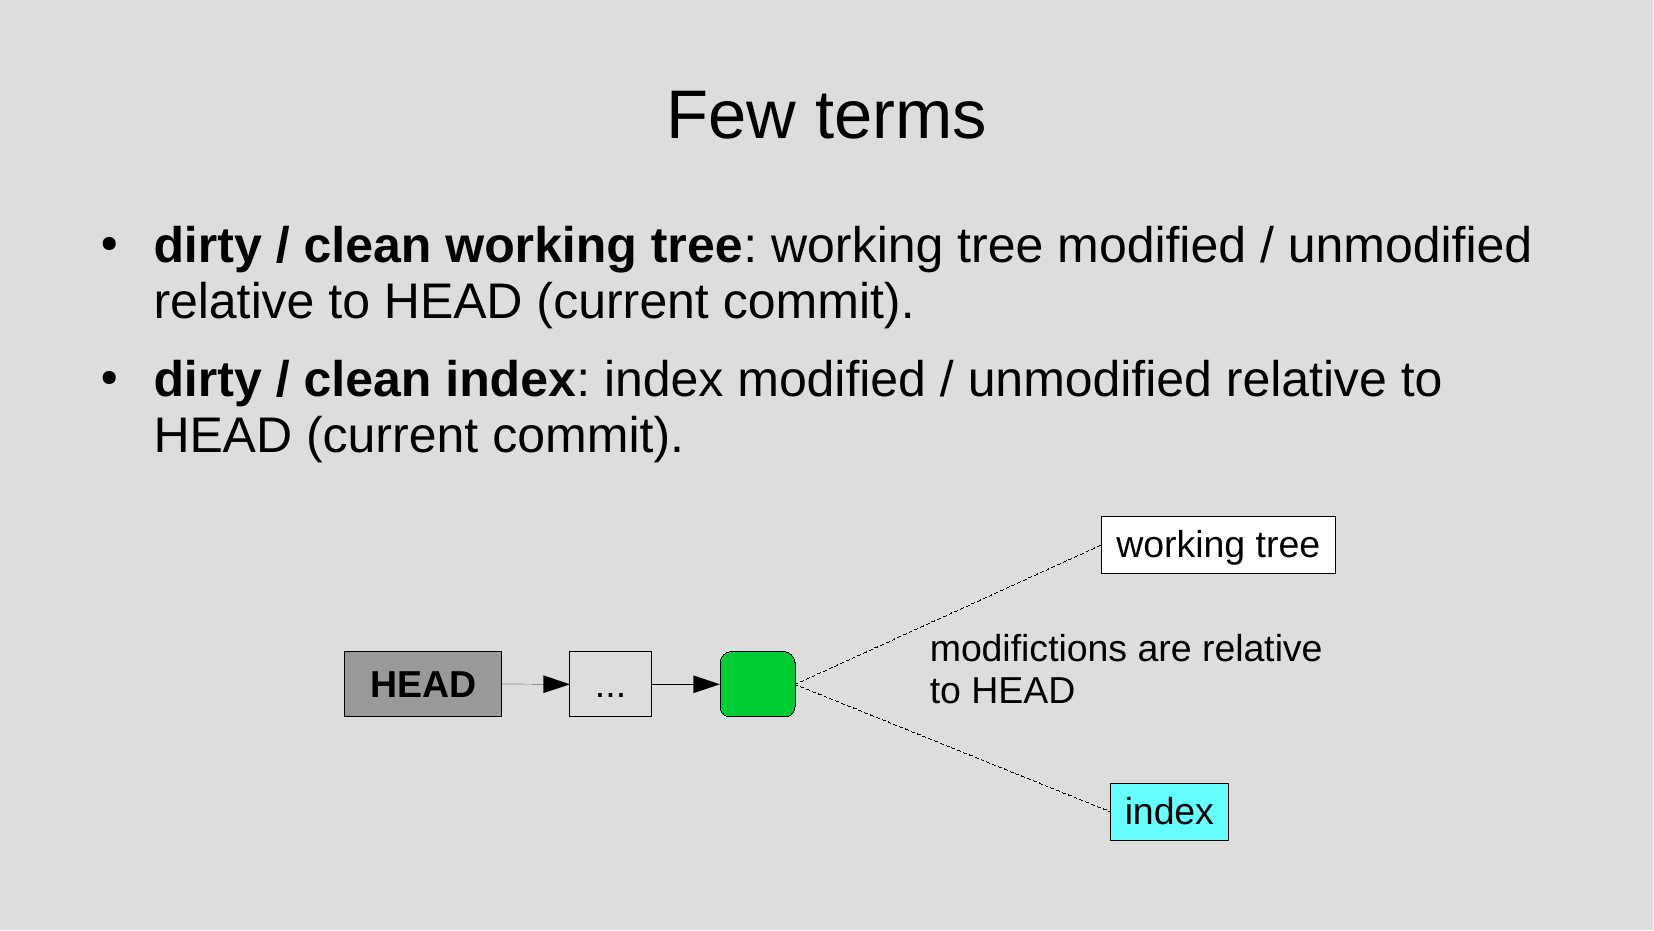

# Few terms
dirty / clean working tree: working tree modified / unmodified relative to HEAD (current commit).
dirty / clean index: index modified / unmodified relative to HEAD (current commit).
working tree
modifictions are relative to HEAD
HEAD
...
index